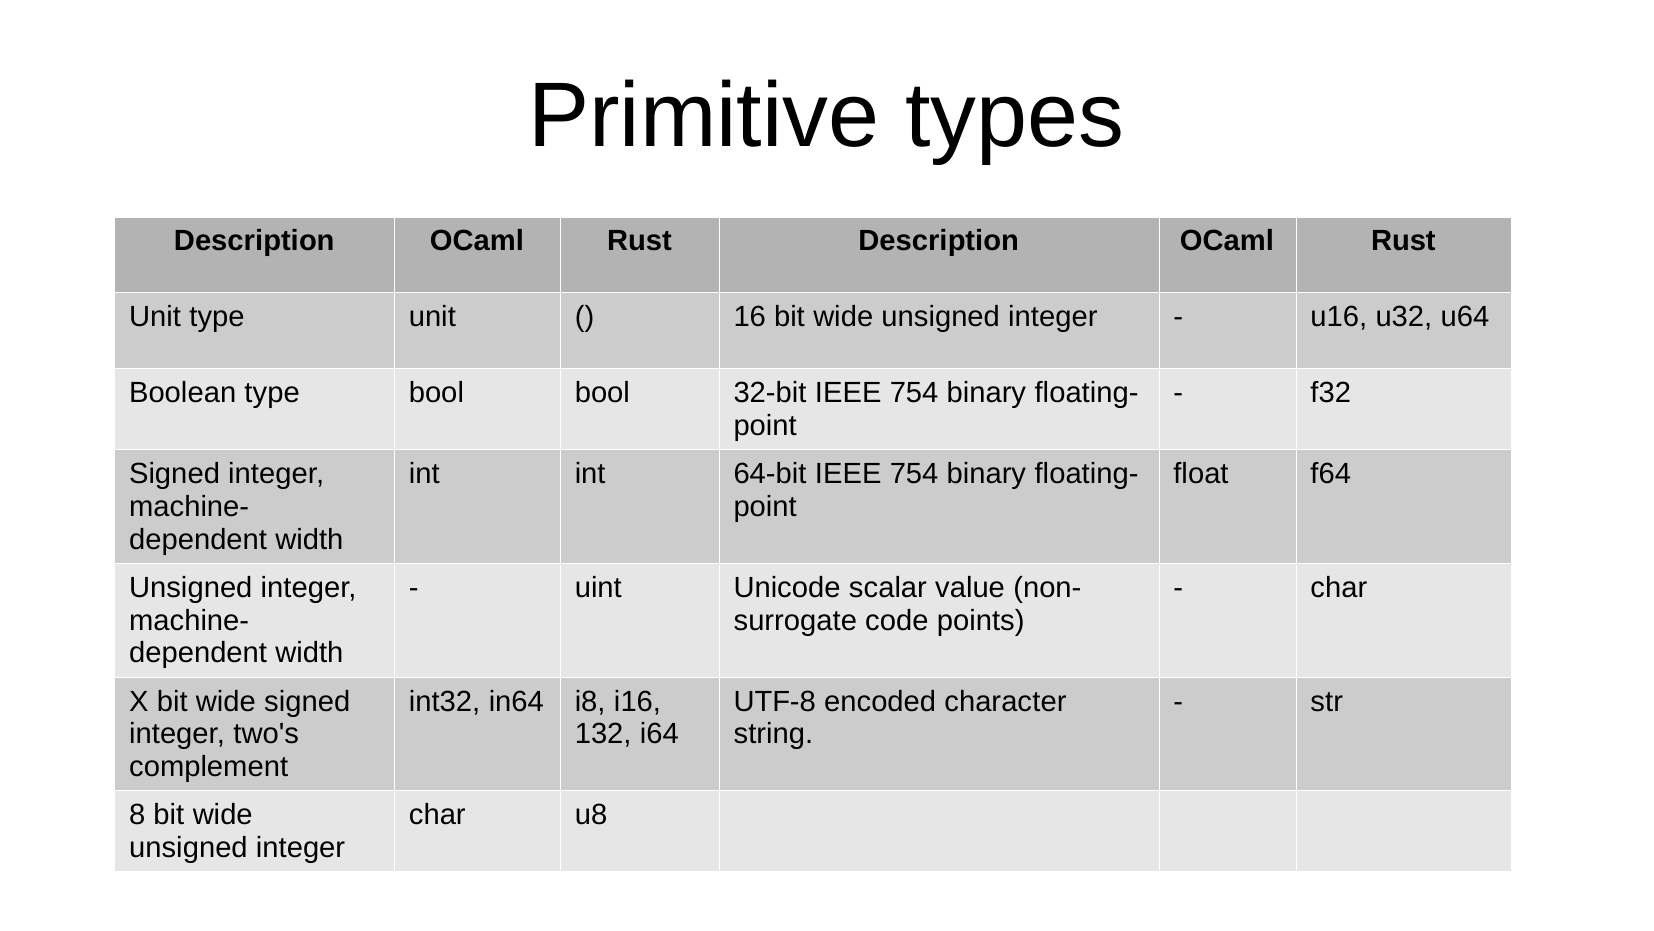

# Primitive types
| Description | OCaml | Rust | Description | OCaml | Rust |
| --- | --- | --- | --- | --- | --- |
| Unit type | unit | () | 16 bit wide unsigned integer | - | u16, u32, u64 |
| Boolean type | bool | bool | 32-bit IEEE 754 binary floating-point | - | f32 |
| Signed integer, machine-dependent width | int | int | 64-bit IEEE 754 binary floating-point | float | f64 |
| Unsigned integer, machine-dependent width | - | uint | Unicode scalar value (non-surrogate code points) | - | char |
| X bit wide signed integer, two's complement | int32, in64 | i8, i16, 132, i64 | UTF-8 encoded character string. | - | str |
| 8 bit wide unsigned integer | char | u8 | | | |